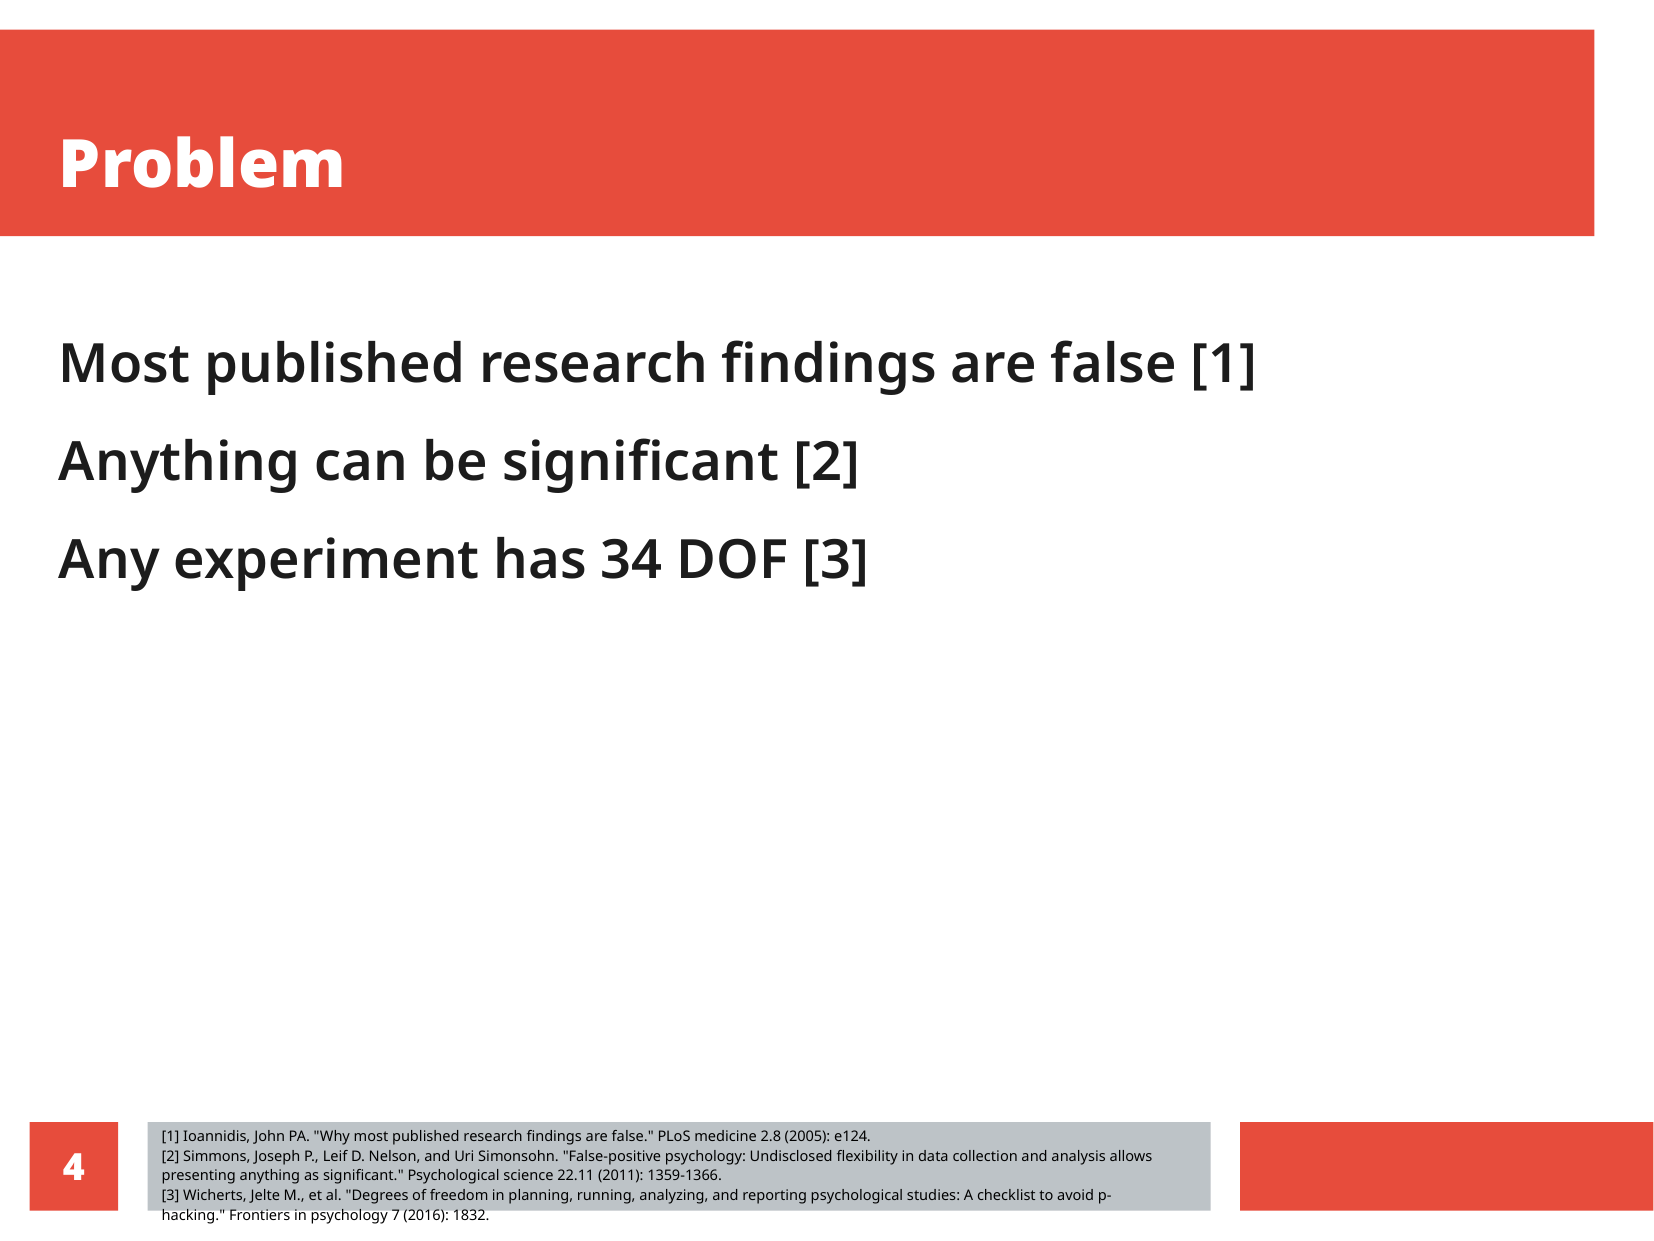

# Problem
Most published research findings are false [1]
Anything can be significant [2]
Any experiment has 34 DOF [3]
[1] Ioannidis, John PA. "Why most published research findings are false." PLoS medicine 2.8 (2005): e124.
[2] Simmons, Joseph P., Leif D. Nelson, and Uri Simonsohn. "False-positive psychology: Undisclosed flexibility in data collection and analysis allows presenting anything as significant." Psychological science 22.11 (2011): 1359-1366.
[3] Wicherts, Jelte M., et al. "Degrees of freedom in planning, running, analyzing, and reporting psychological studies: A checklist to avoid p-hacking." Frontiers in psychology 7 (2016): 1832.
4